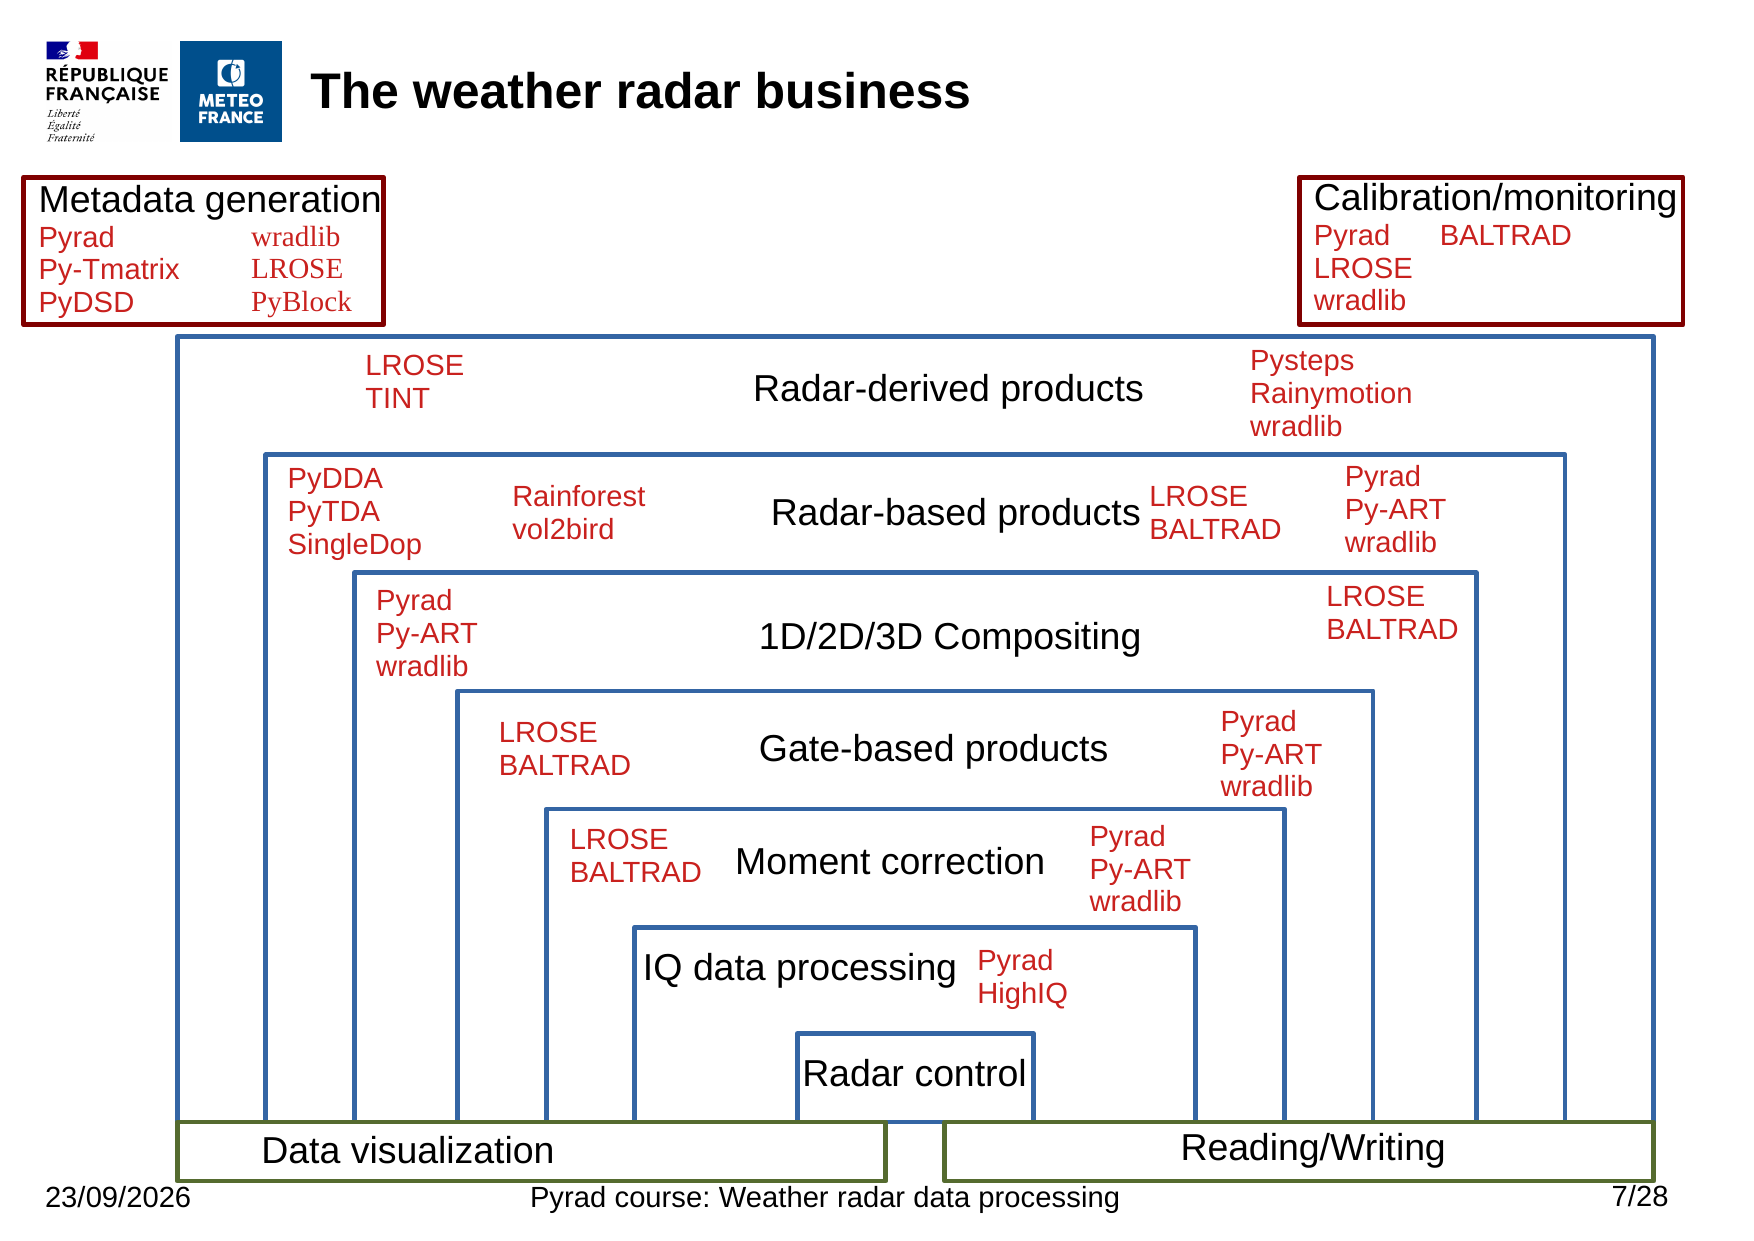

# The weather radar business
Calibration/monitoring
Pyrad BALTRAD
LROSE
wradlib
Metadata generation
Pyrad
Py-Tmatrix
PyDSD
wradlib
LROSE
PyBlock
Pysteps
Rainymotion
wradlib
LROSE
TINT
Radar-derived products
Pyrad
Py-ART
wradlib
PyDDA
PyTDA
SingleDop
Rainforest
vol2bird
LROSE
BALTRAD
Radar-based products
LROSE
BALTRAD
Pyrad
Py-ART
wradlib
1D/2D/3D Compositing
Pyrad
Py-ART
wradlib
LROSE
BALTRAD
Gate-based products
Pyrad
Py-ART
wradlib
LROSE
BALTRAD
Moment correction
Pyrad
HighIQ
IQ data processing
Radar control
Reading/Writing
Data visualization
7
Pyrad course: Weather radar data processing